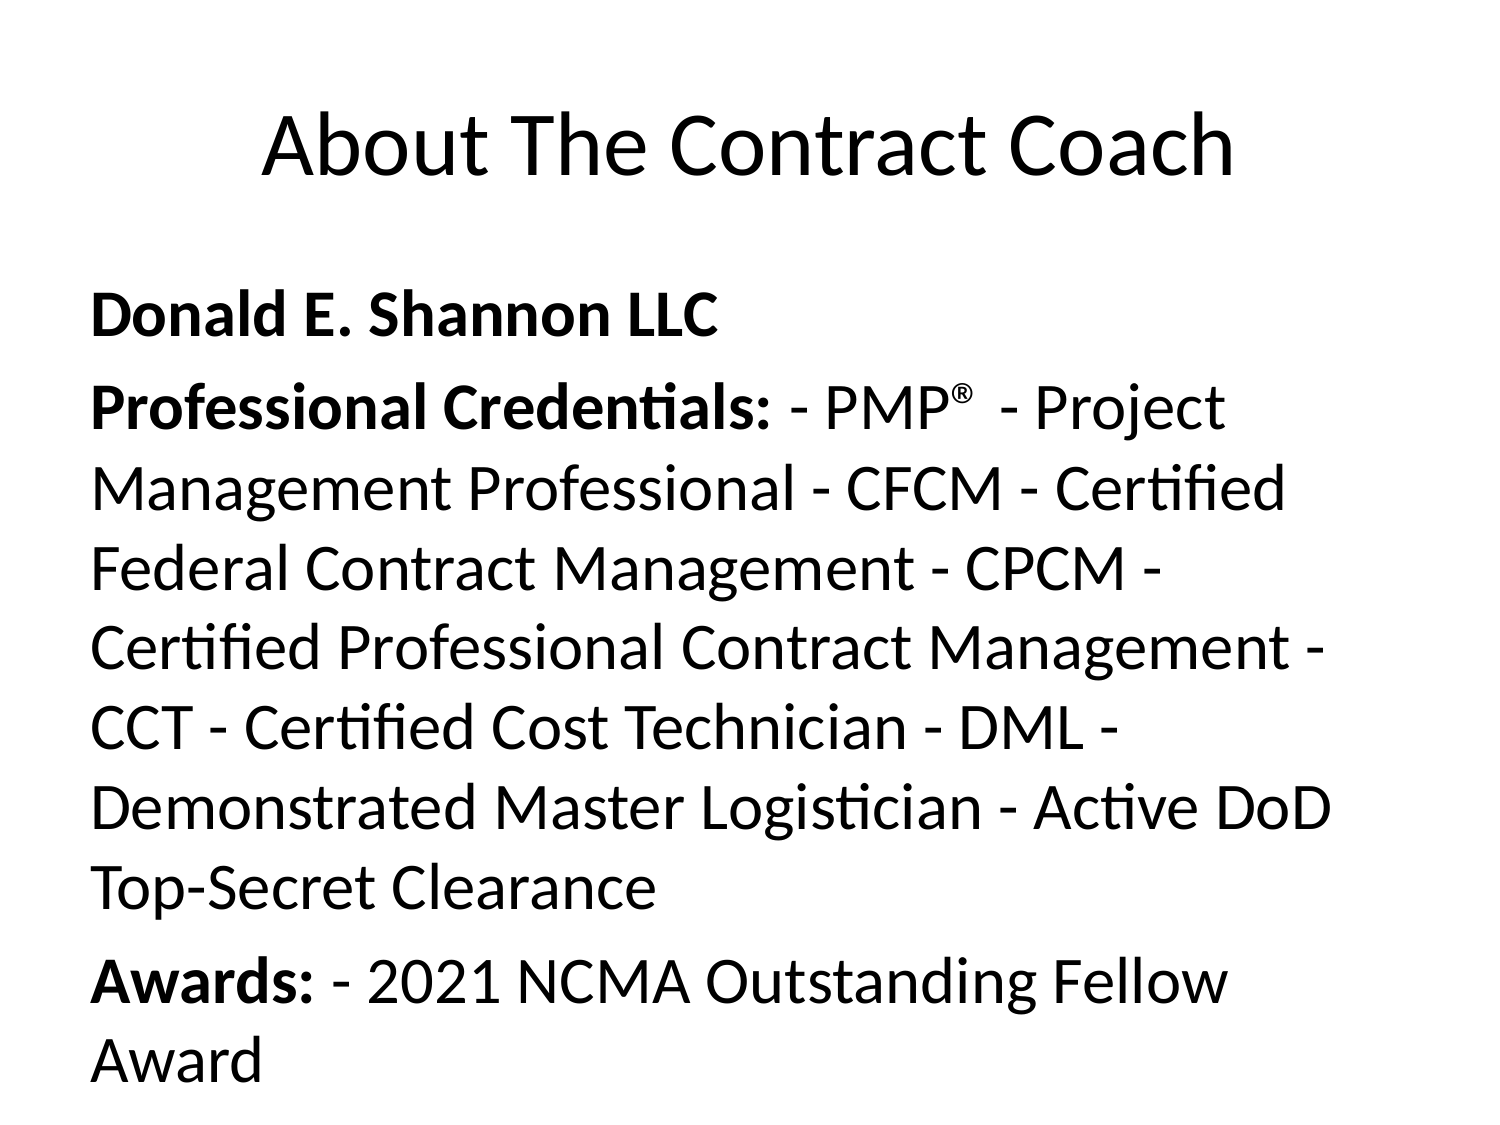

# About The Contract Coach
Donald E. Shannon LLC
Professional Credentials: - PMP® - Project Management Professional - CFCM - Certified Federal Contract Management - CPCM - Certified Professional Contract Management - CCT - Certified Cost Technician - DML - Demonstrated Master Logistician - Active DoD Top-Secret Clearance
Awards: - 2021 NCMA Outstanding Fellow Award
Specialization: - Federal contract management - Cybersecurity compliance consulting - Project management for small businesses - Government acquisition navigation